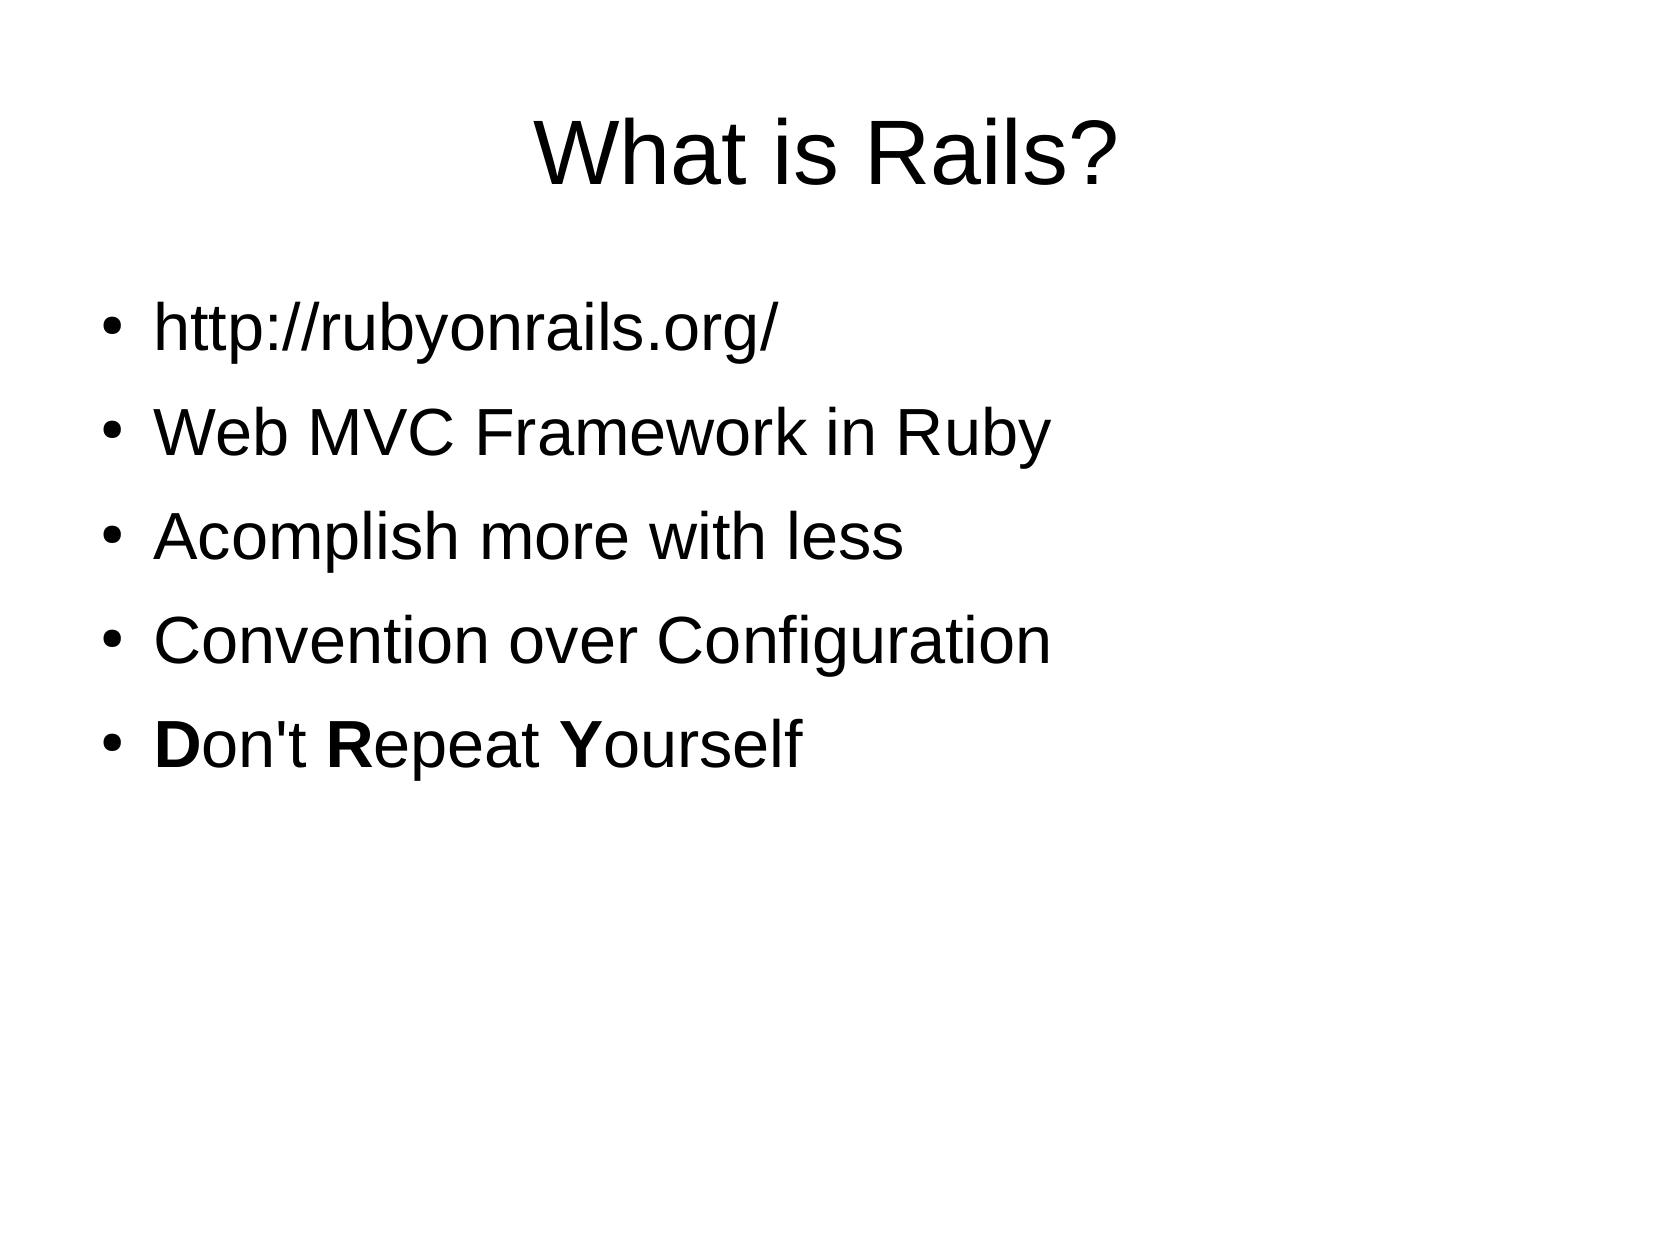

# What is Rails?
http://rubyonrails.org/
Web MVC Framework in Ruby
Acomplish more with less
Convention over Configuration
Don't Repeat Yourself